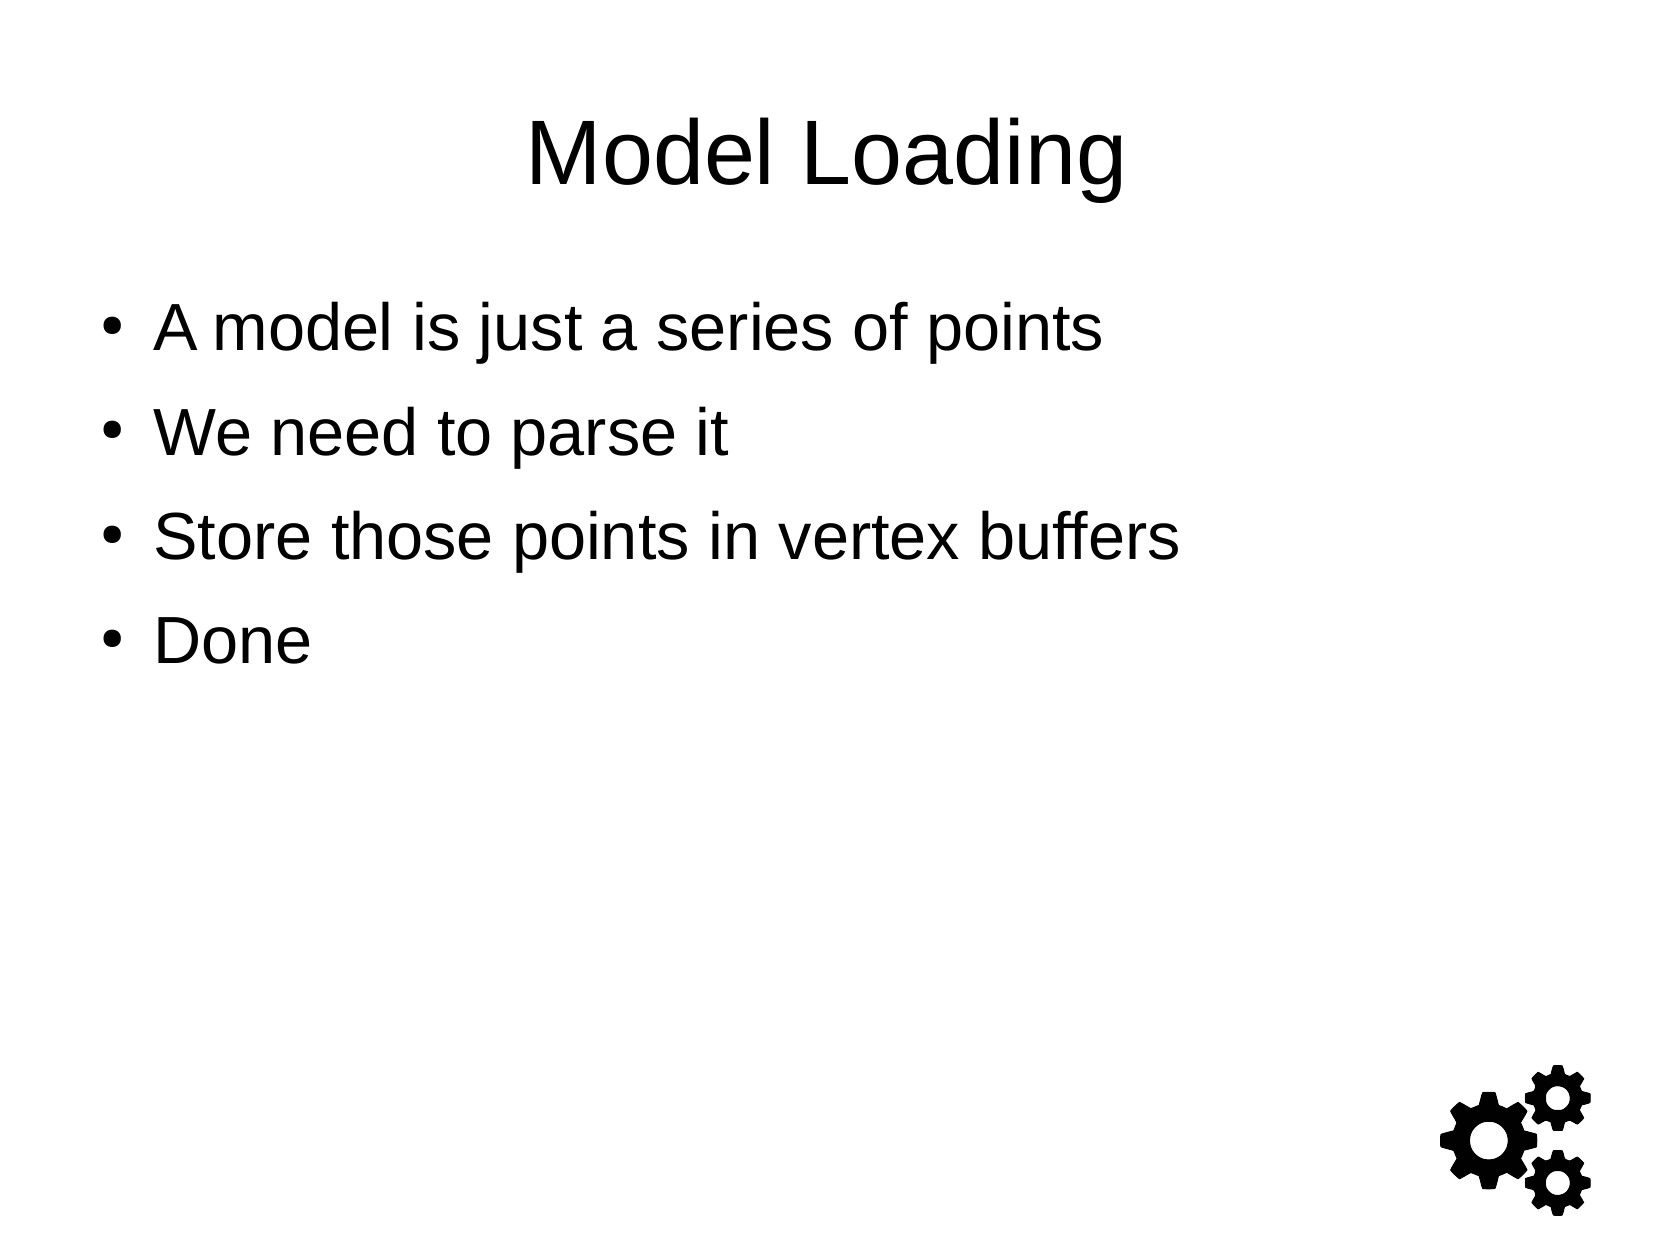

# Model Loading
A model is just a series of points
We need to parse it
Store those points in vertex buffers
Done